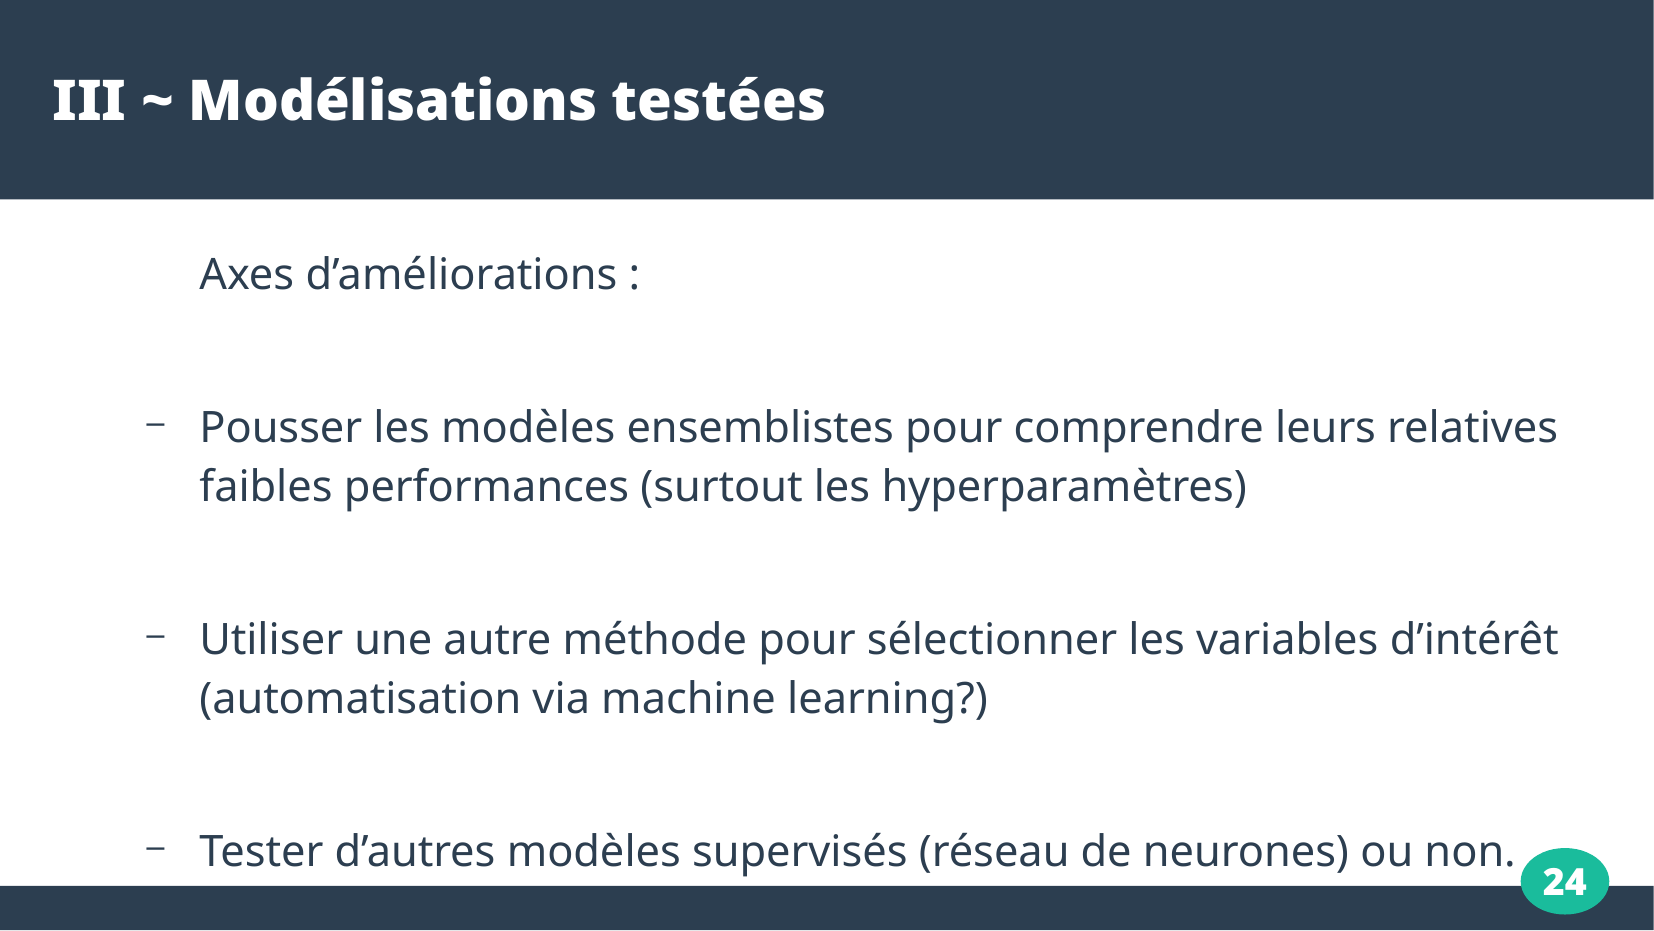

# III ~ Modélisations testées
Axes d’améliorations :
Pousser les modèles ensemblistes pour comprendre leurs relatives faibles performances (surtout les hyperparamètres)
Utiliser une autre méthode pour sélectionner les variables d’intérêt (automatisation via machine learning?)
Tester d’autres modèles supervisés (réseau de neurones) ou non.
24